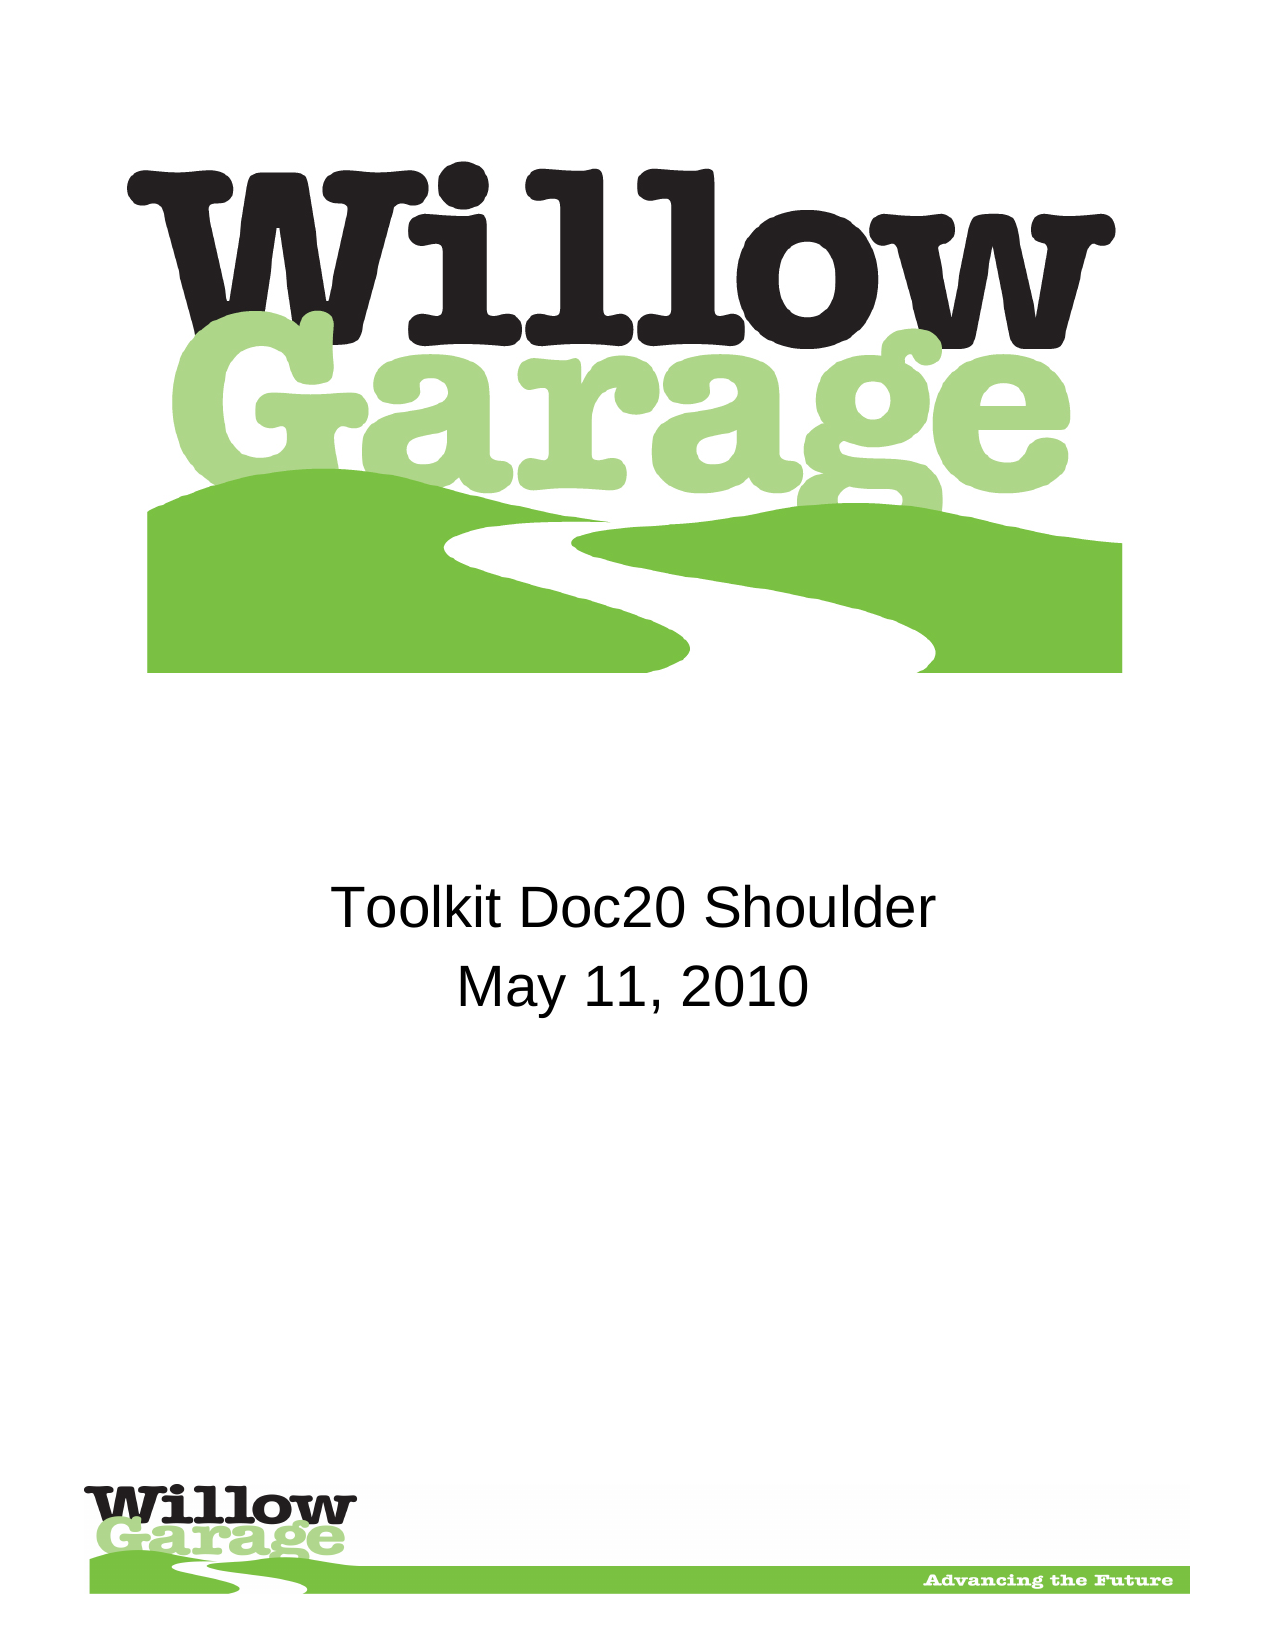

# Toolkit Doc20 Shoulder
May 11, 2010